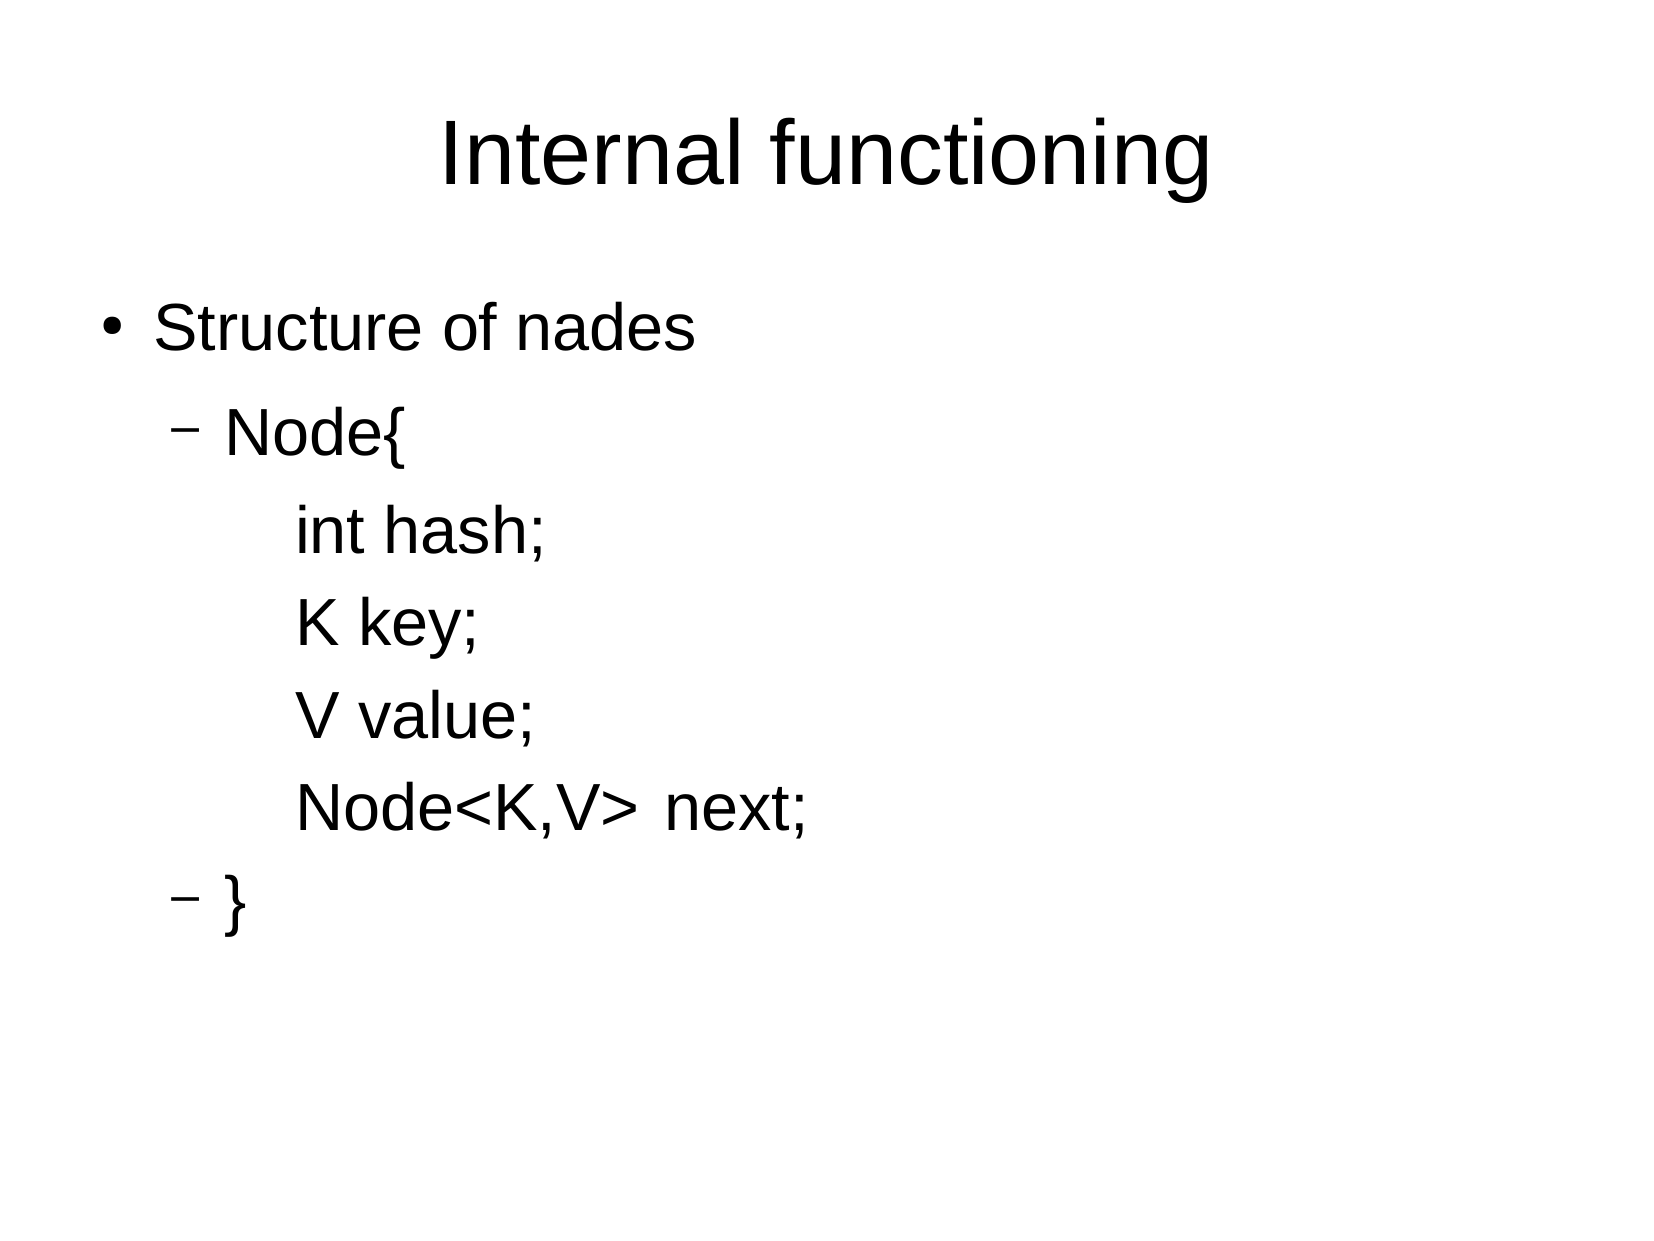

# Internal functioning
Structure of nades
Node{
int hash;
K key;
V value;
Node<K,V>	next;
}